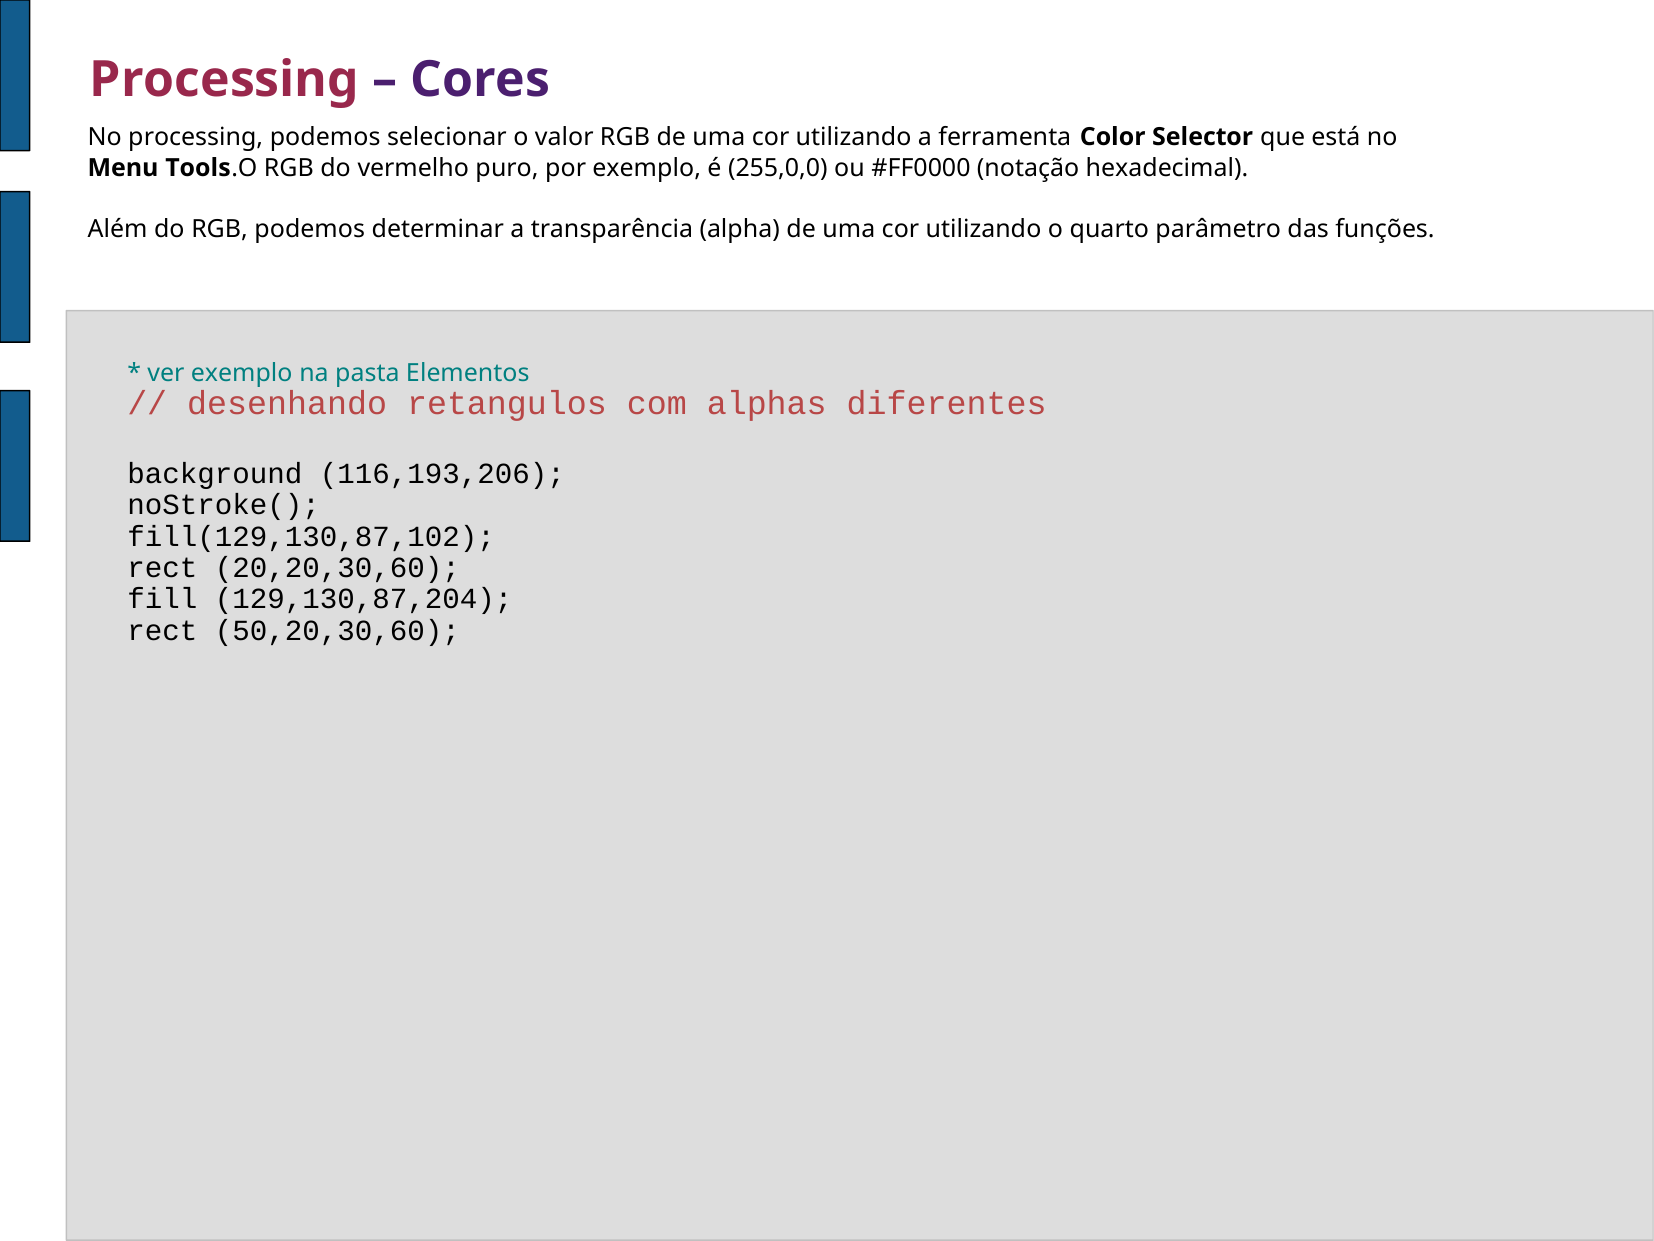

Processing – Cores
No processing, podemos selecionar o valor RGB de uma cor utilizando a ferramenta Color Selector que está no
Menu Tools.O RGB do vermelho puro, por exemplo, é (255,0,0) ou #FF0000 (notação hexadecimal).
Além do RGB, podemos determinar a transparência (alpha) de uma cor utilizando o quarto parâmetro das funções.
* ver exemplo na pasta Elementos
// desenhando retangulos com alphas diferentes
background (116,193,206);
noStroke();
fill(129,130,87,102);
rect (20,20,30,60);
fill (129,130,87,204);
rect (50,20,30,60);